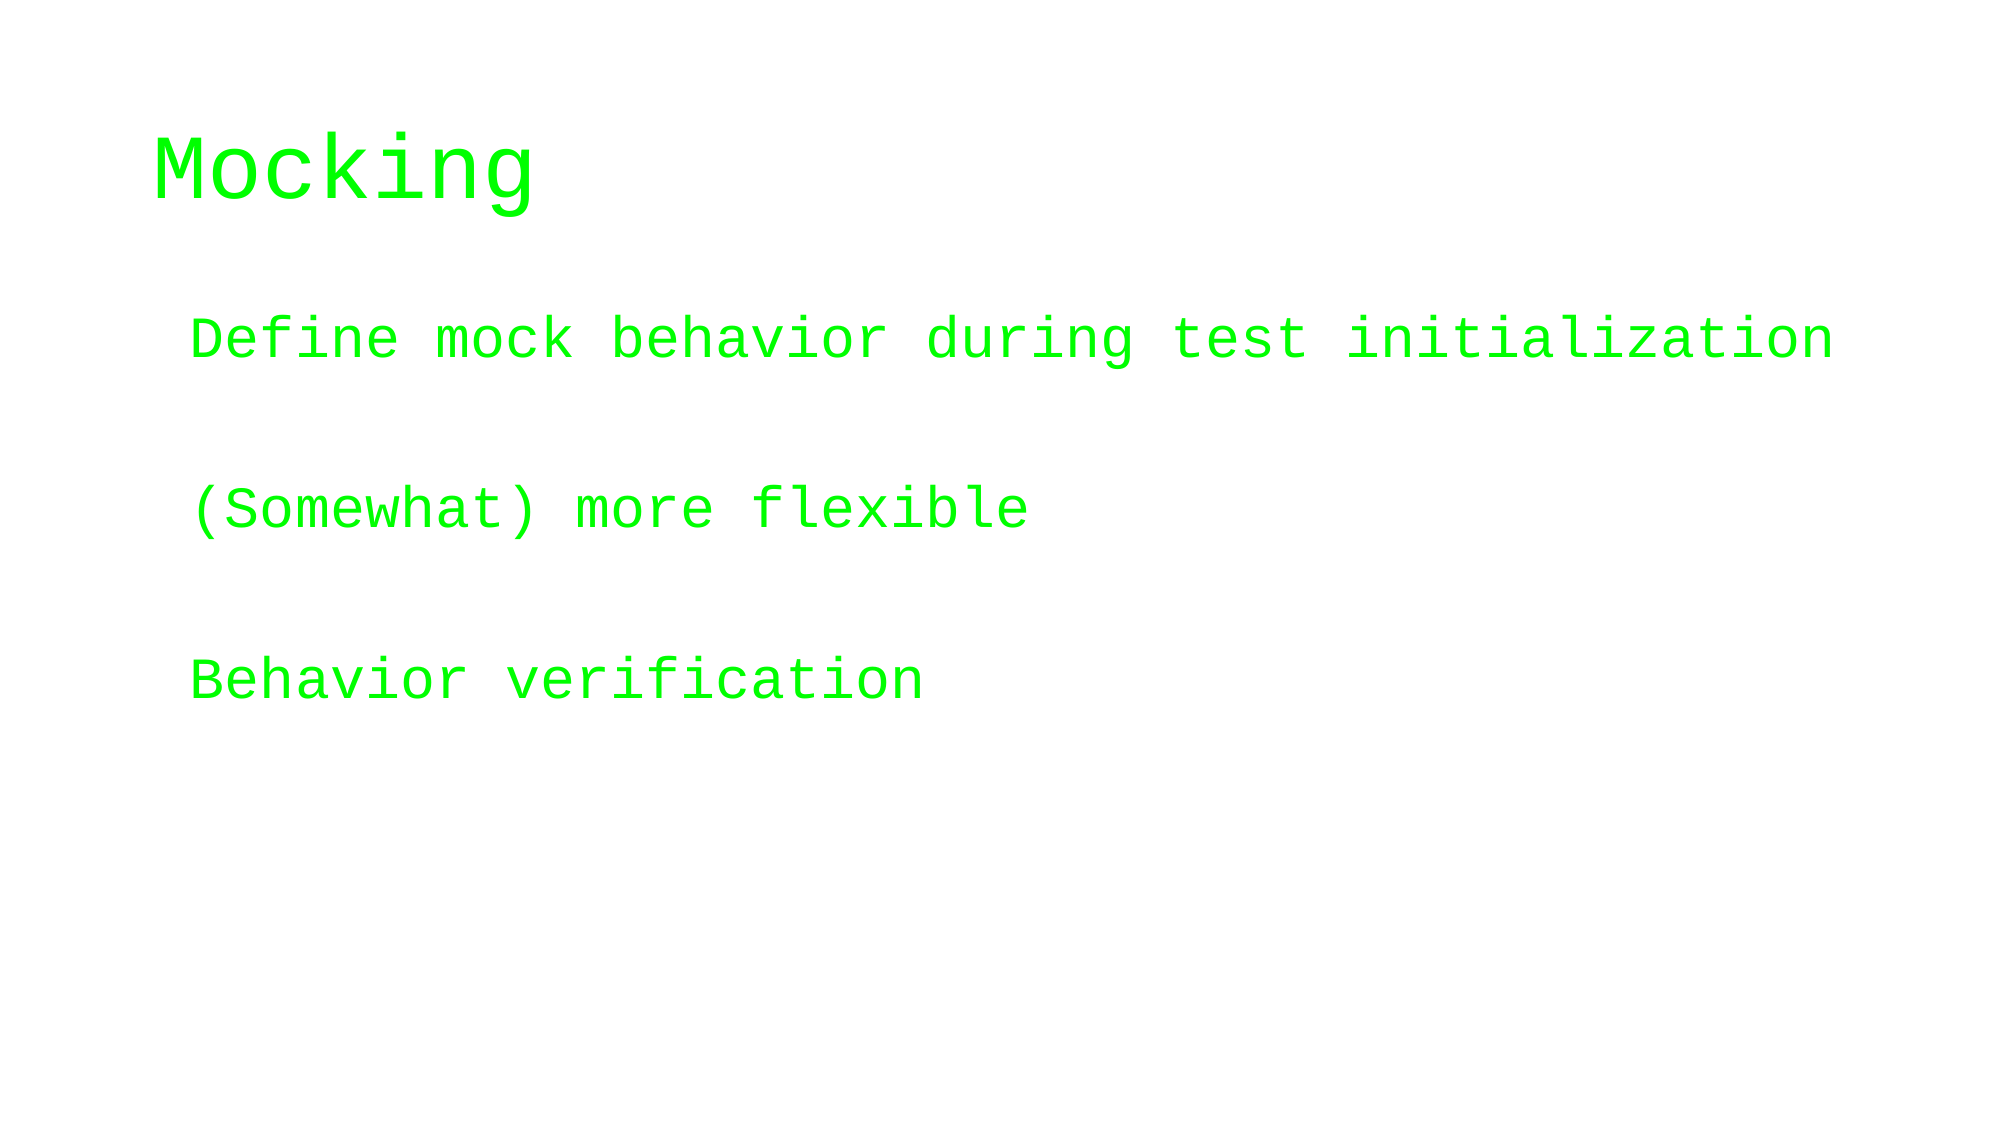

# Mocking
Define mock behavior during test initialization
(Somewhat) more flexible
Behavior verification